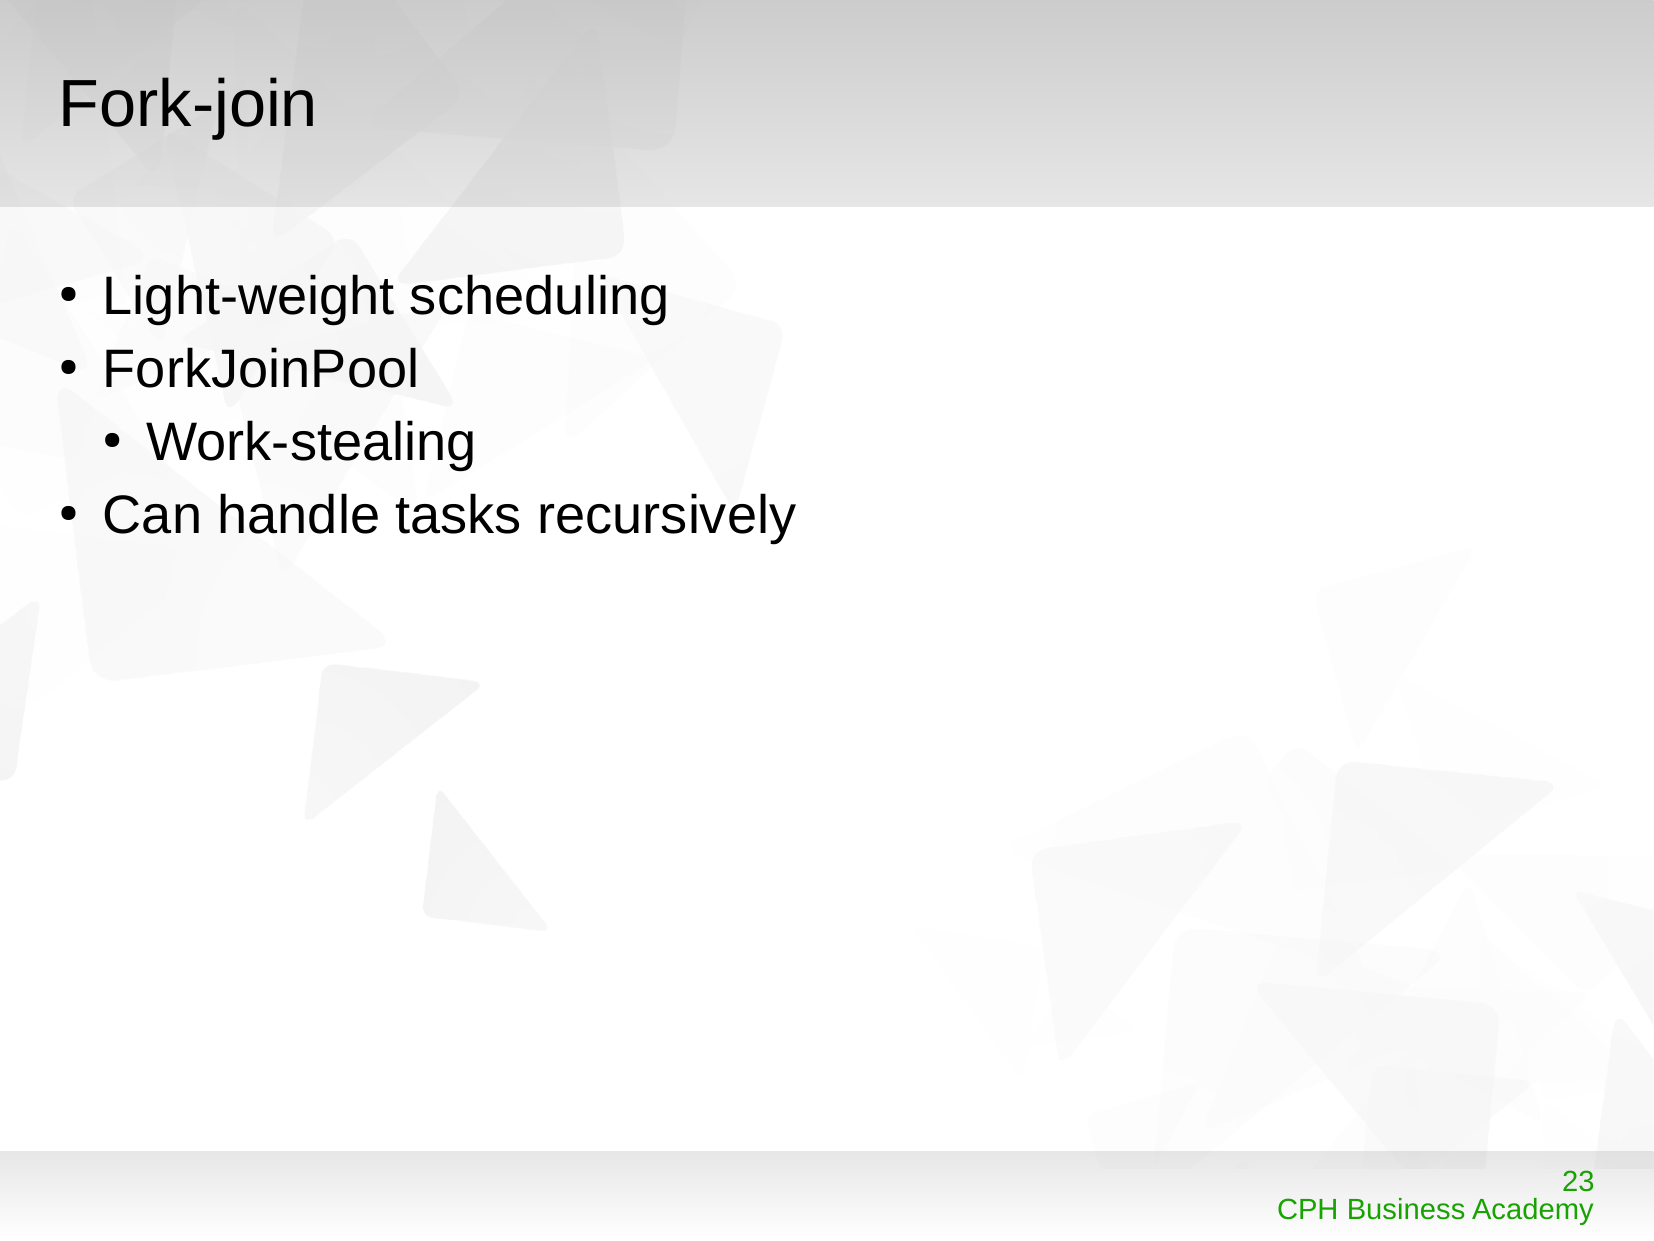

Fork-join
# Light-weight scheduling
ForkJoinPool
Work-stealing
Can handle tasks recursively
23
CPH Business Academy